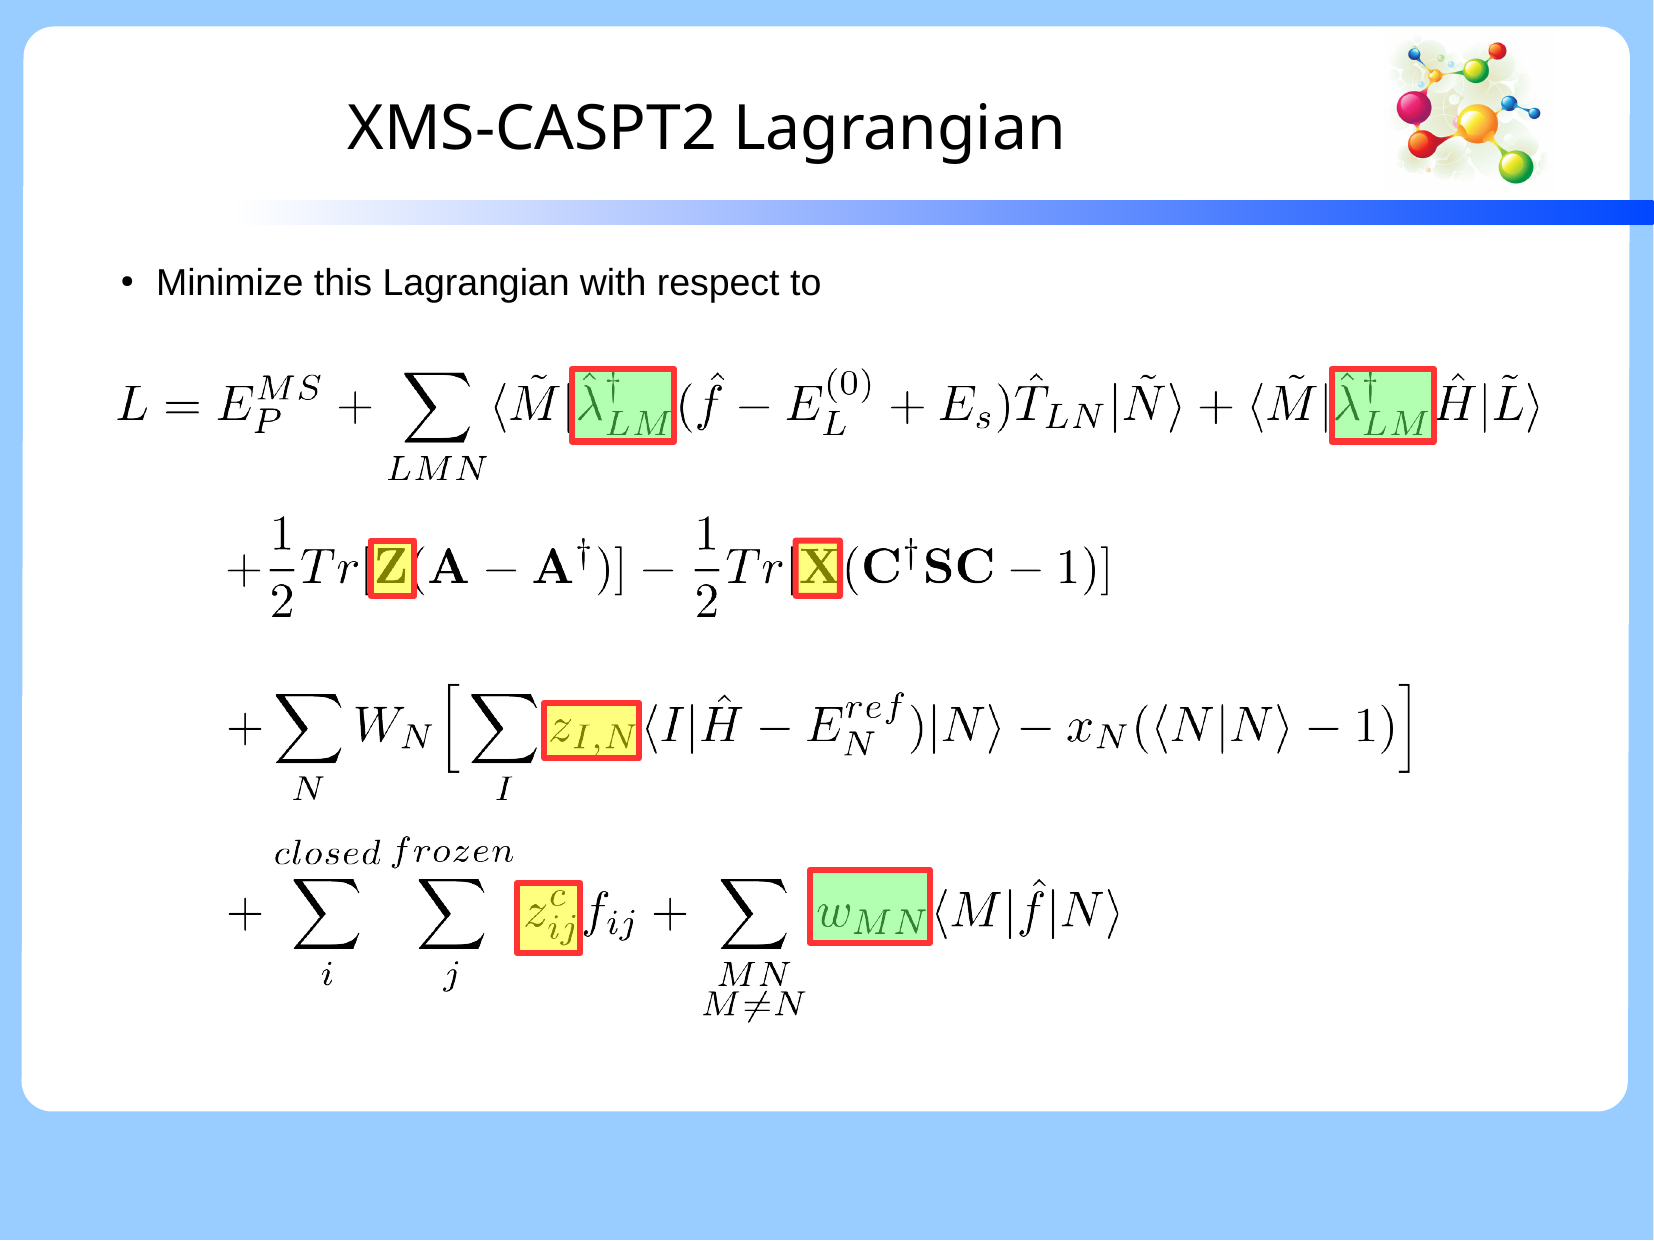

# XMS-CASPT2 Lagrangian
Minimize this Lagrangian with respect to